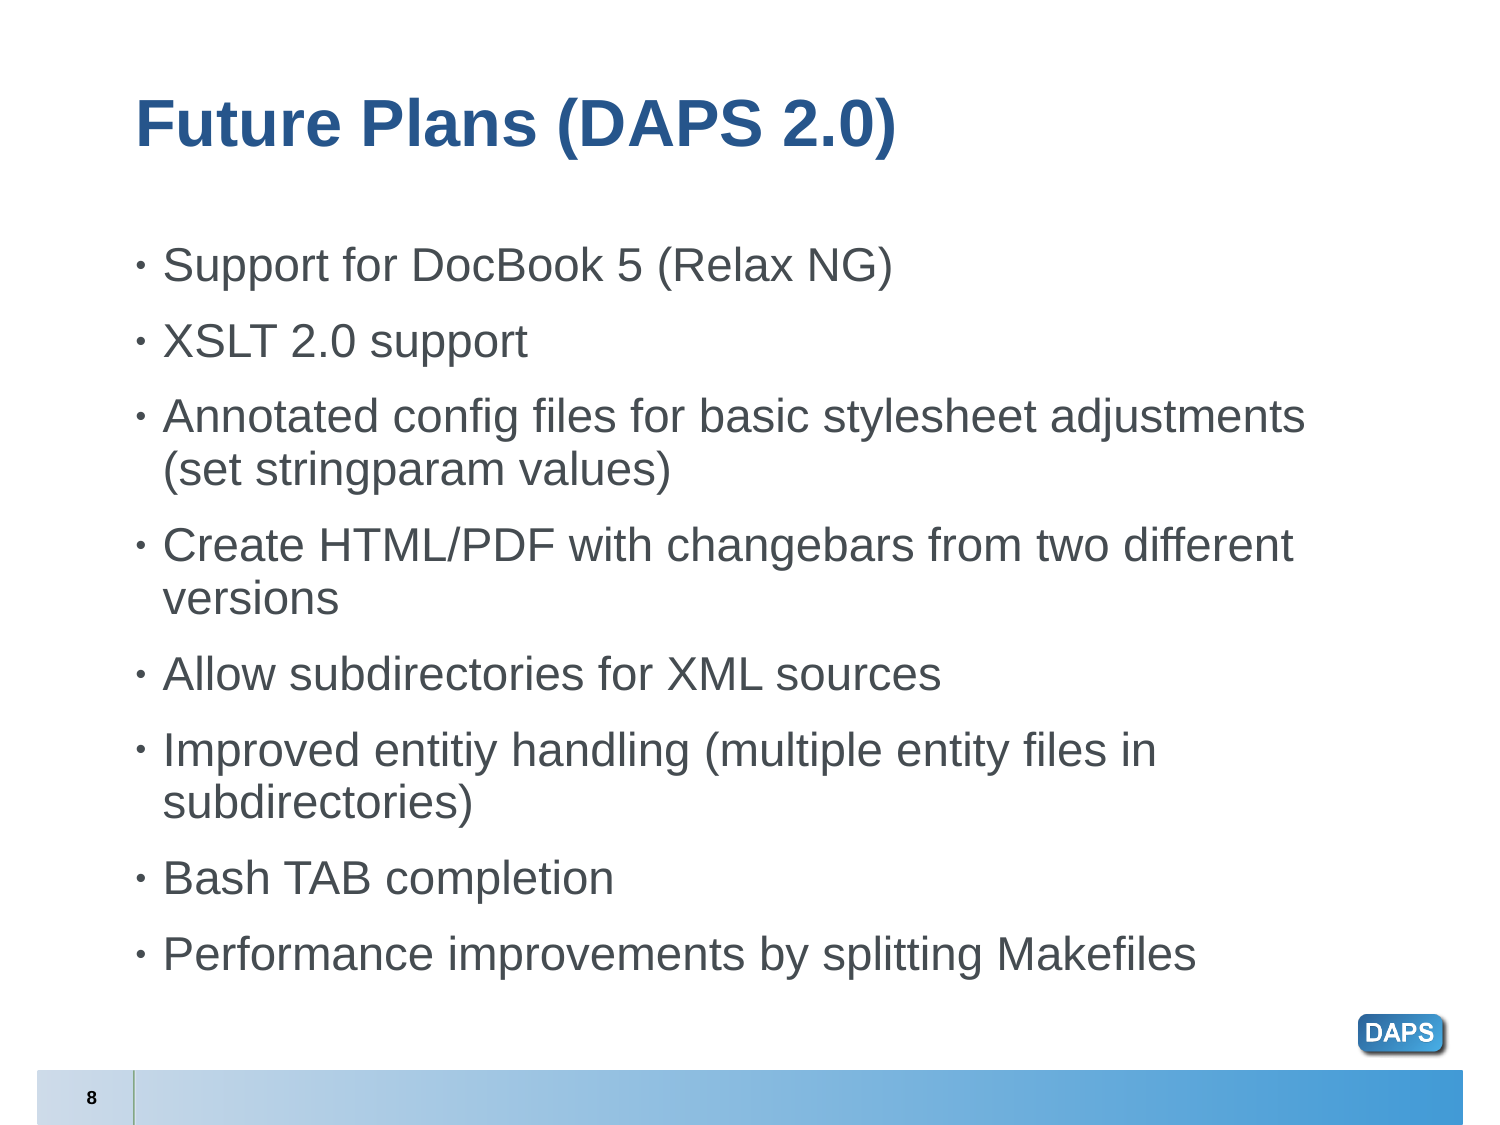

# Future Plans (DAPS 2.0)
Support for DocBook 5 (Relax NG)
XSLT 2.0 support
Annotated config files for basic stylesheet adjustments (set stringparam values)
Create HTML/PDF with changebars from two different versions
Allow subdirectories for XML sources
Improved entitiy handling (multiple entity files in subdirectories)
Bash TAB completion
Performance improvements by splitting Makefiles